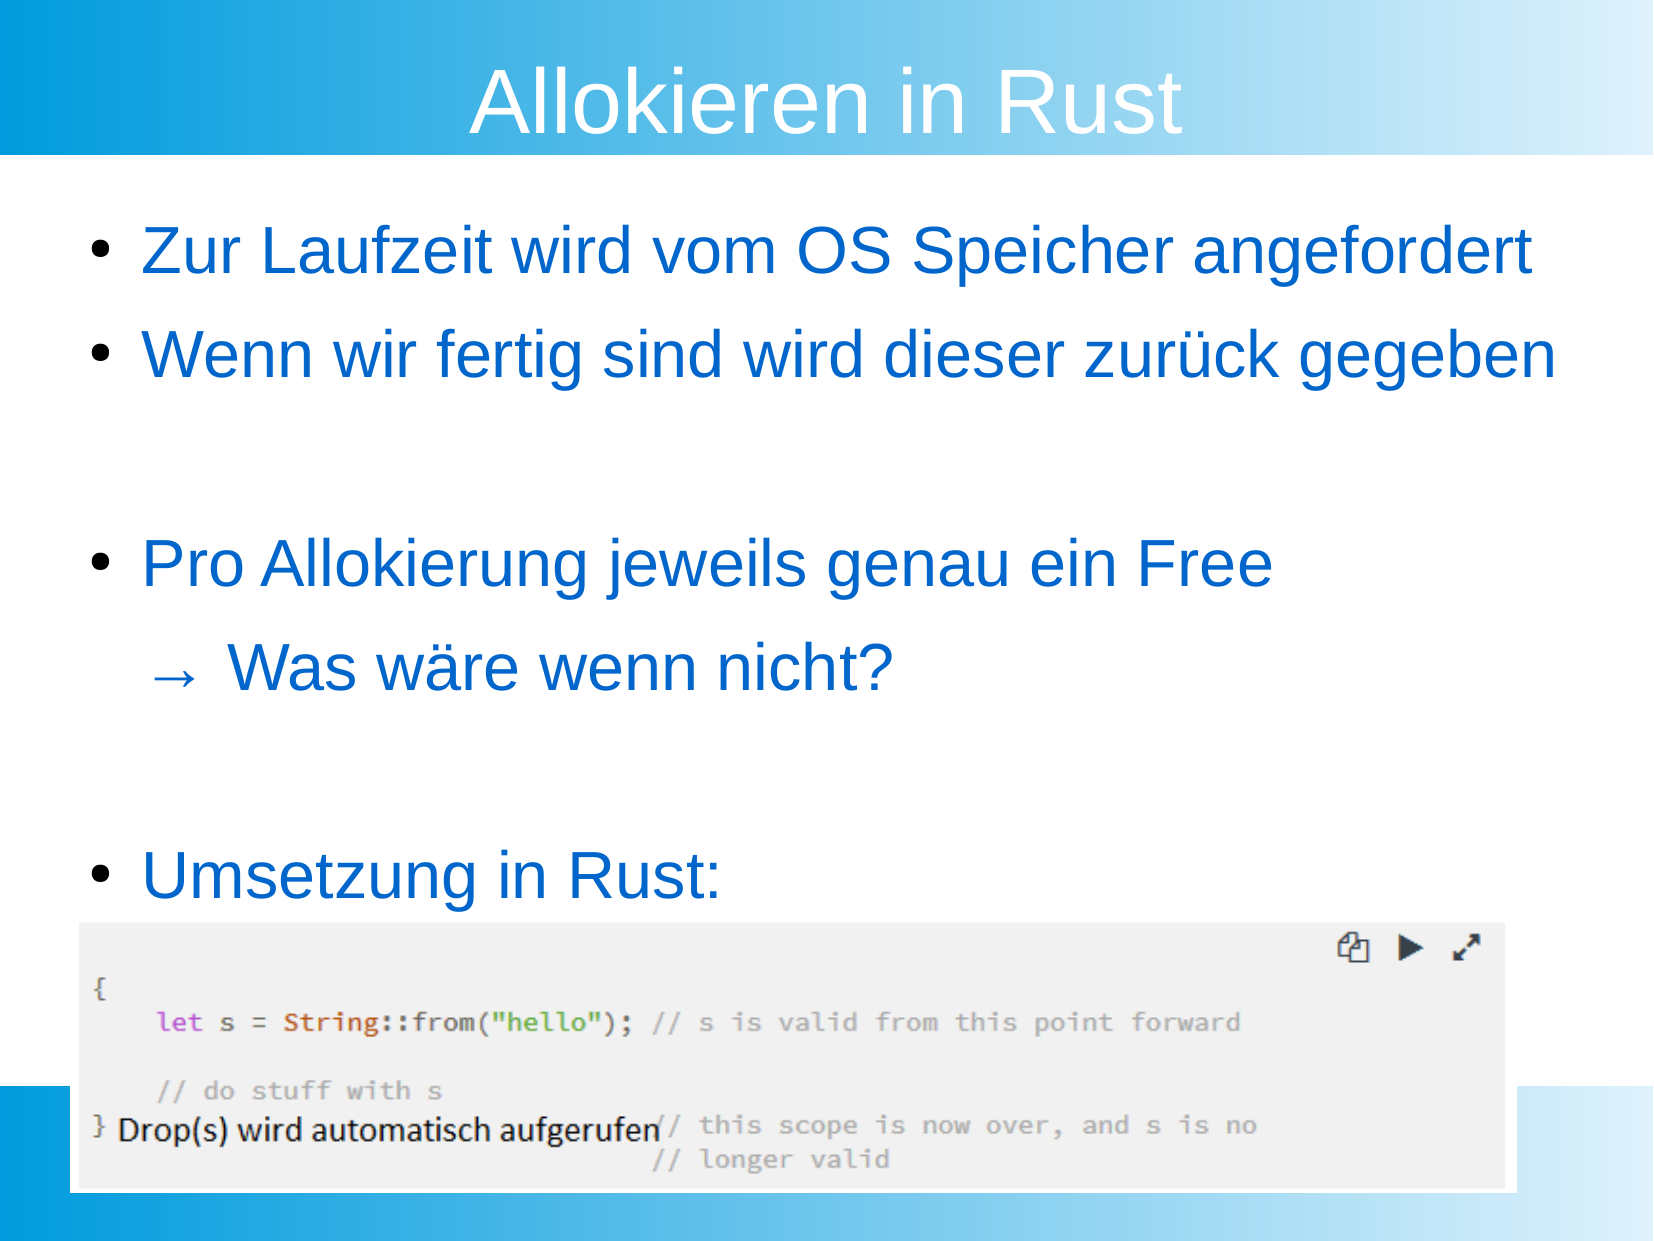

# Allokieren in Rust
Zur Laufzeit wird vom OS Speicher angefordert
Wenn wir fertig sind wird dieser zurück gegeben
Pro Allokierung jeweils genau ein Free
→ Was wäre wenn nicht?
Umsetzung in Rust: